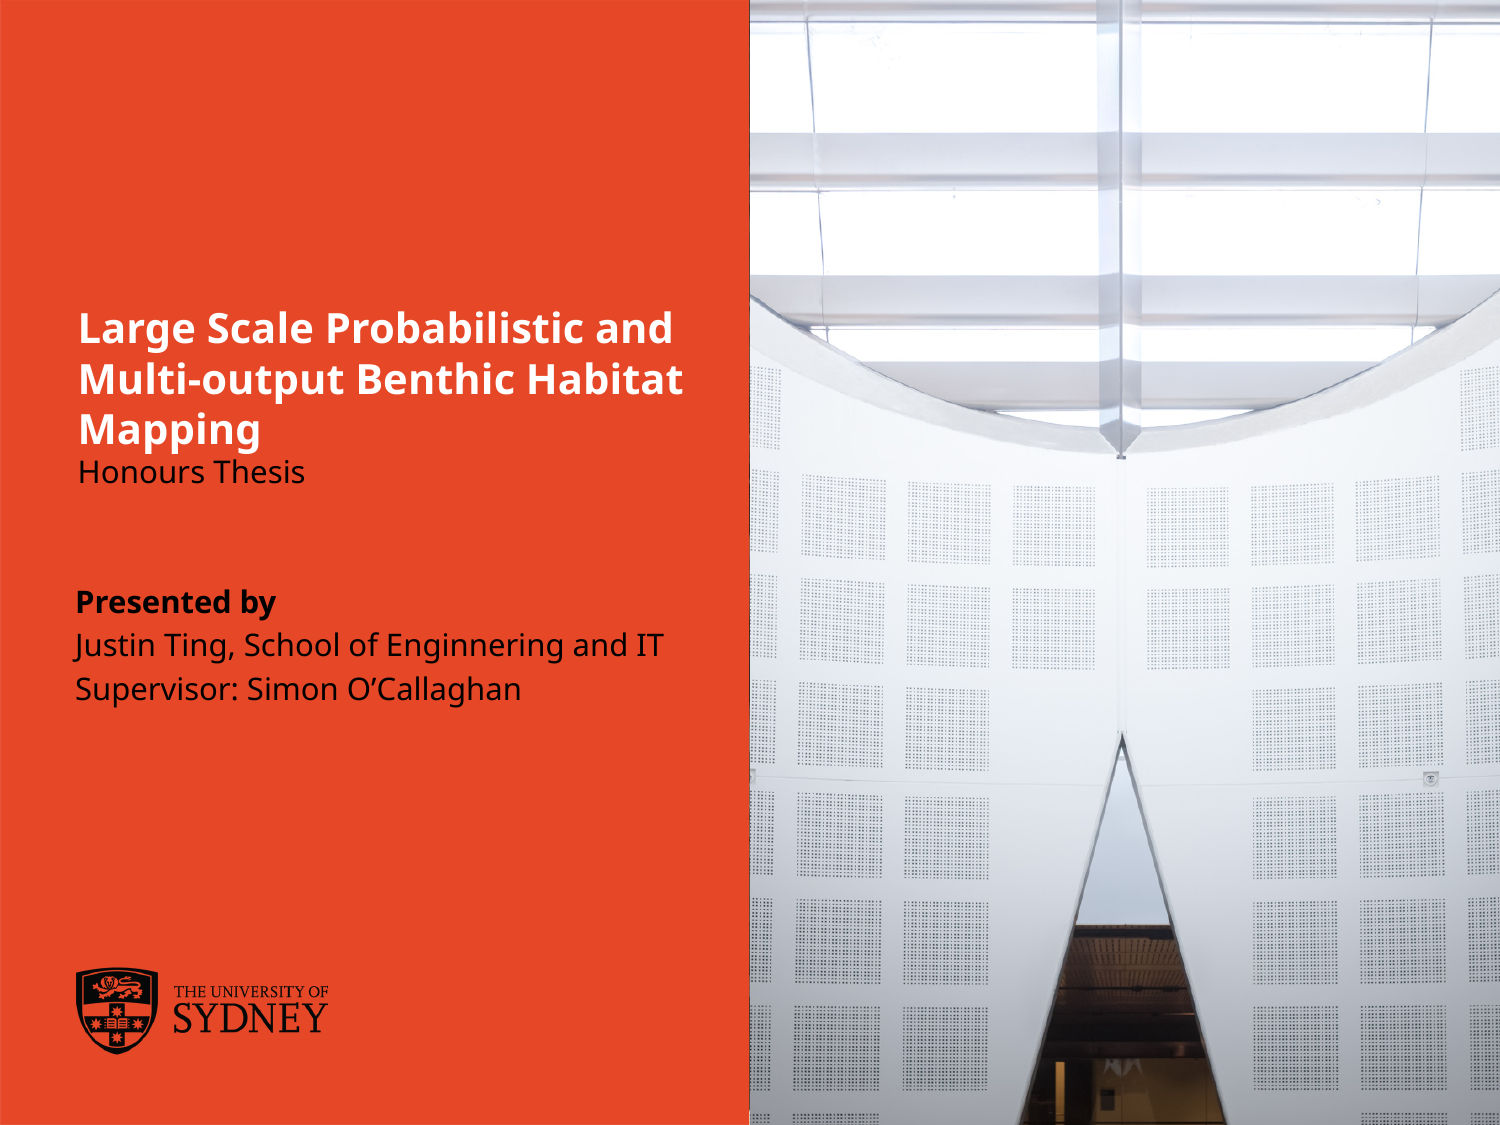

# Large Scale Probabilistic and Multi-output Benthic Habitat Mapping Honours Thesis
Presented by
Justin Ting, School of Enginnering and IT
Supervisor: Simon O’Callaghan